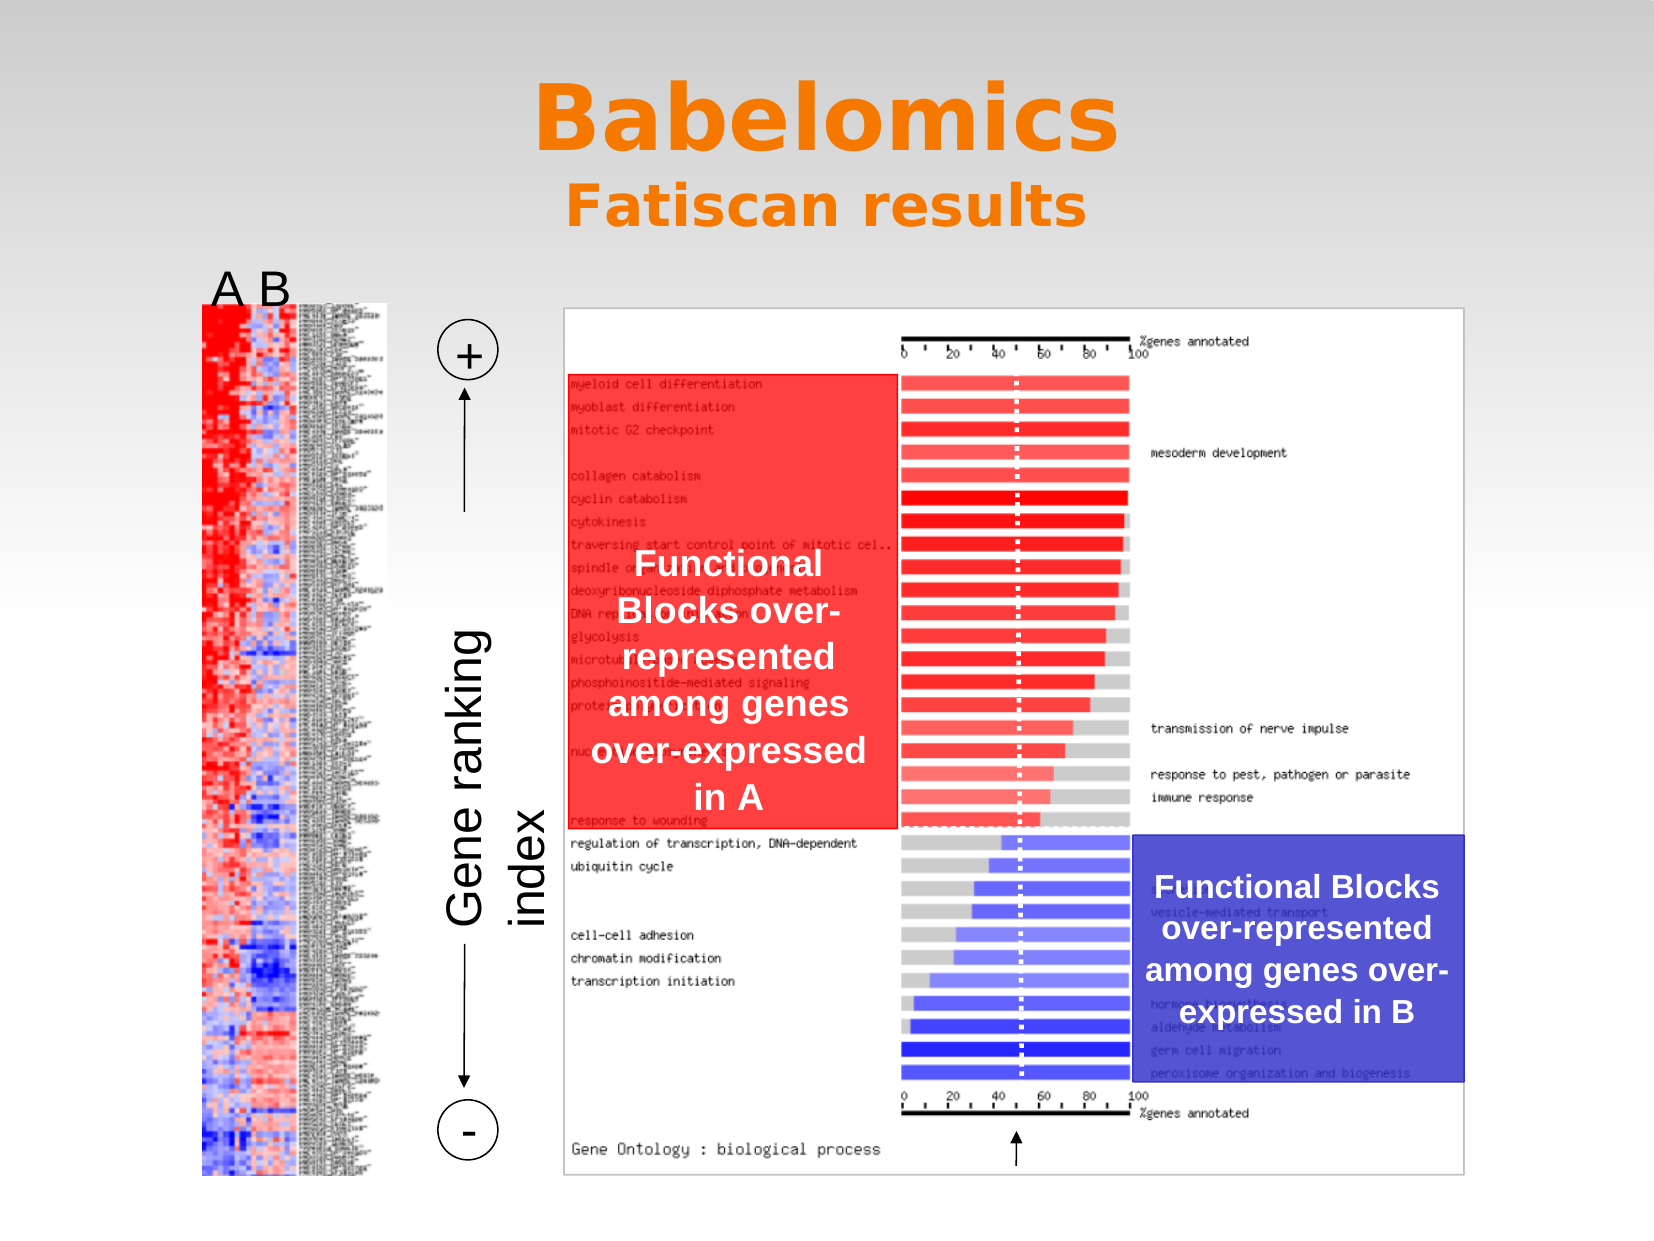

# Babelomics Fatiscan results
 A B
+
Functional Blocks over-represented among genes over-expressed in A
Gene ranking index
Functional Blocks over-represented among genes over-expressed in B
-